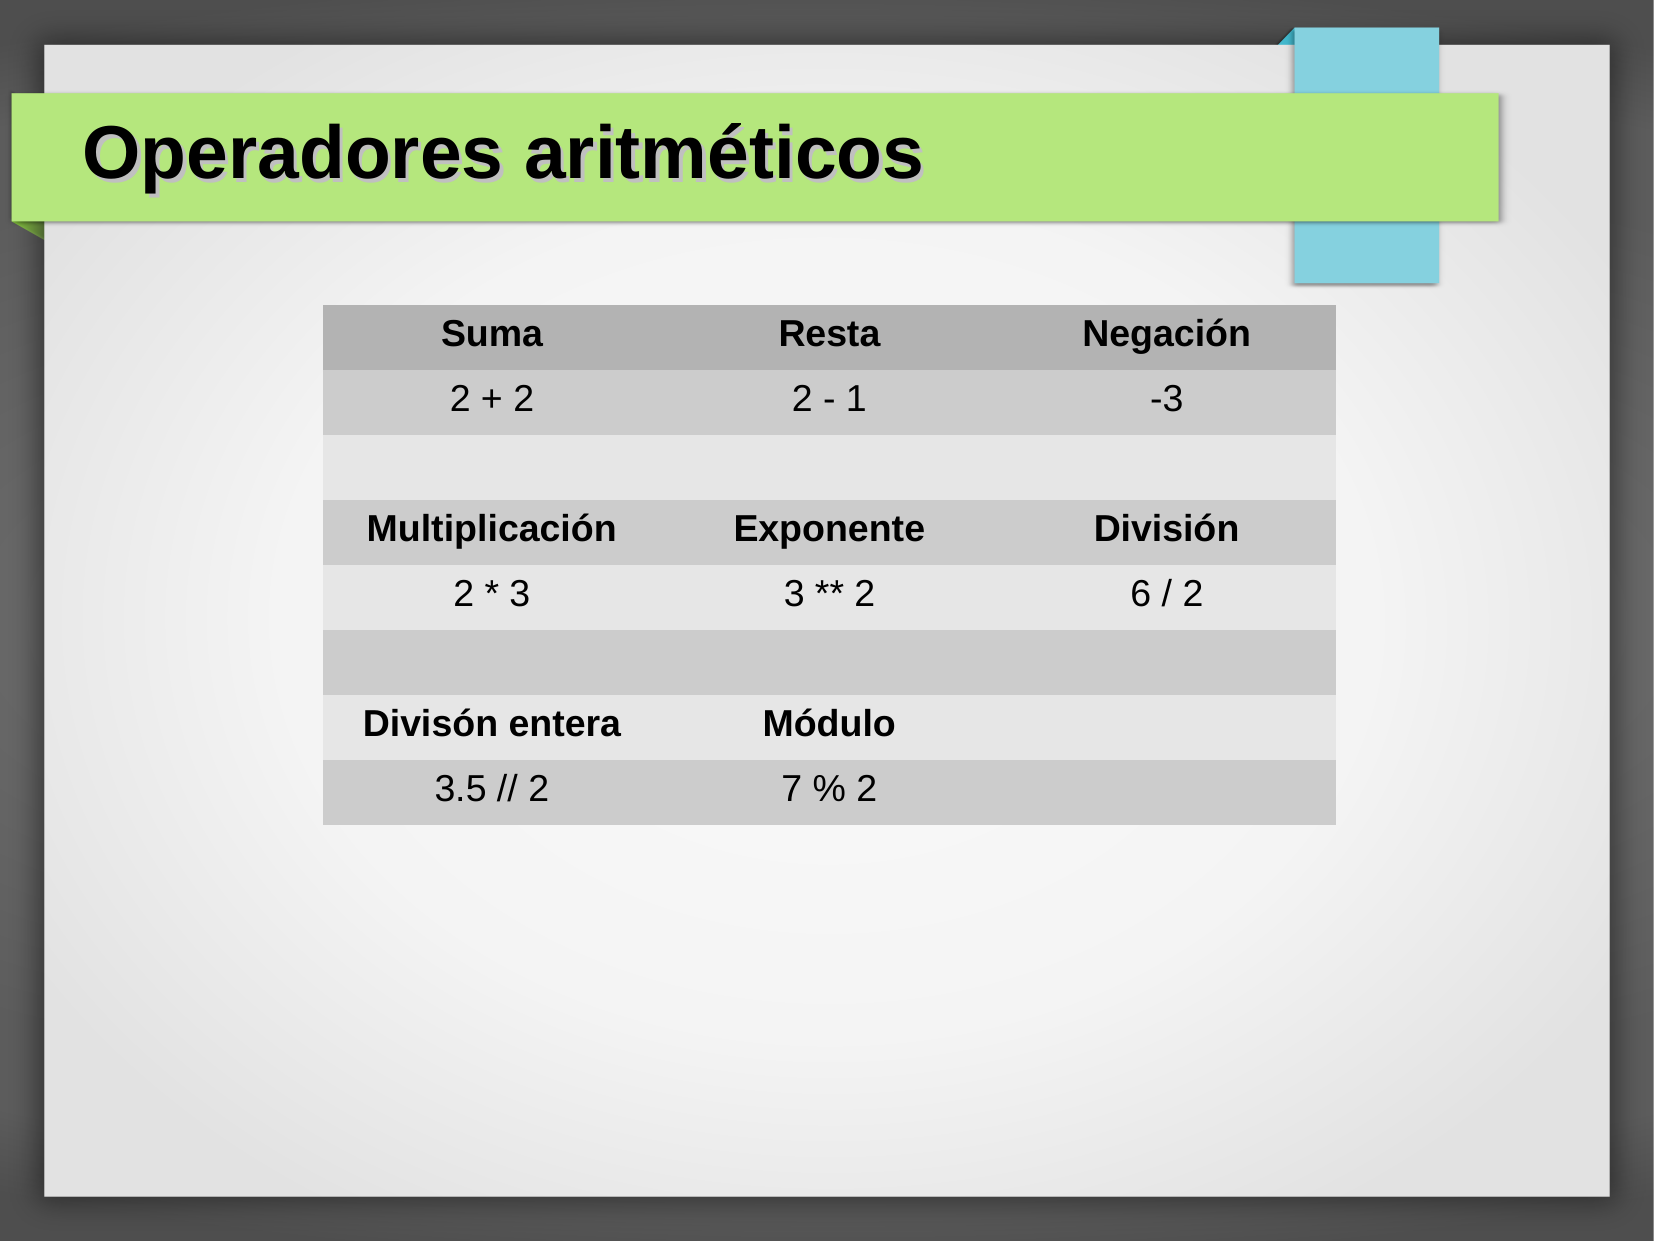

# Operadores aritméticos
| Suma | Resta | Negación |
| --- | --- | --- |
| 2 + 2 | 2 - 1 | -3 |
| | | |
| Multiplicación | Exponente | División |
| 2 \* 3 | 3 \*\* 2 | 6 / 2 |
| | | |
| Divisón entera | Módulo | |
| 3.5 // 2 | 7 % 2 | |